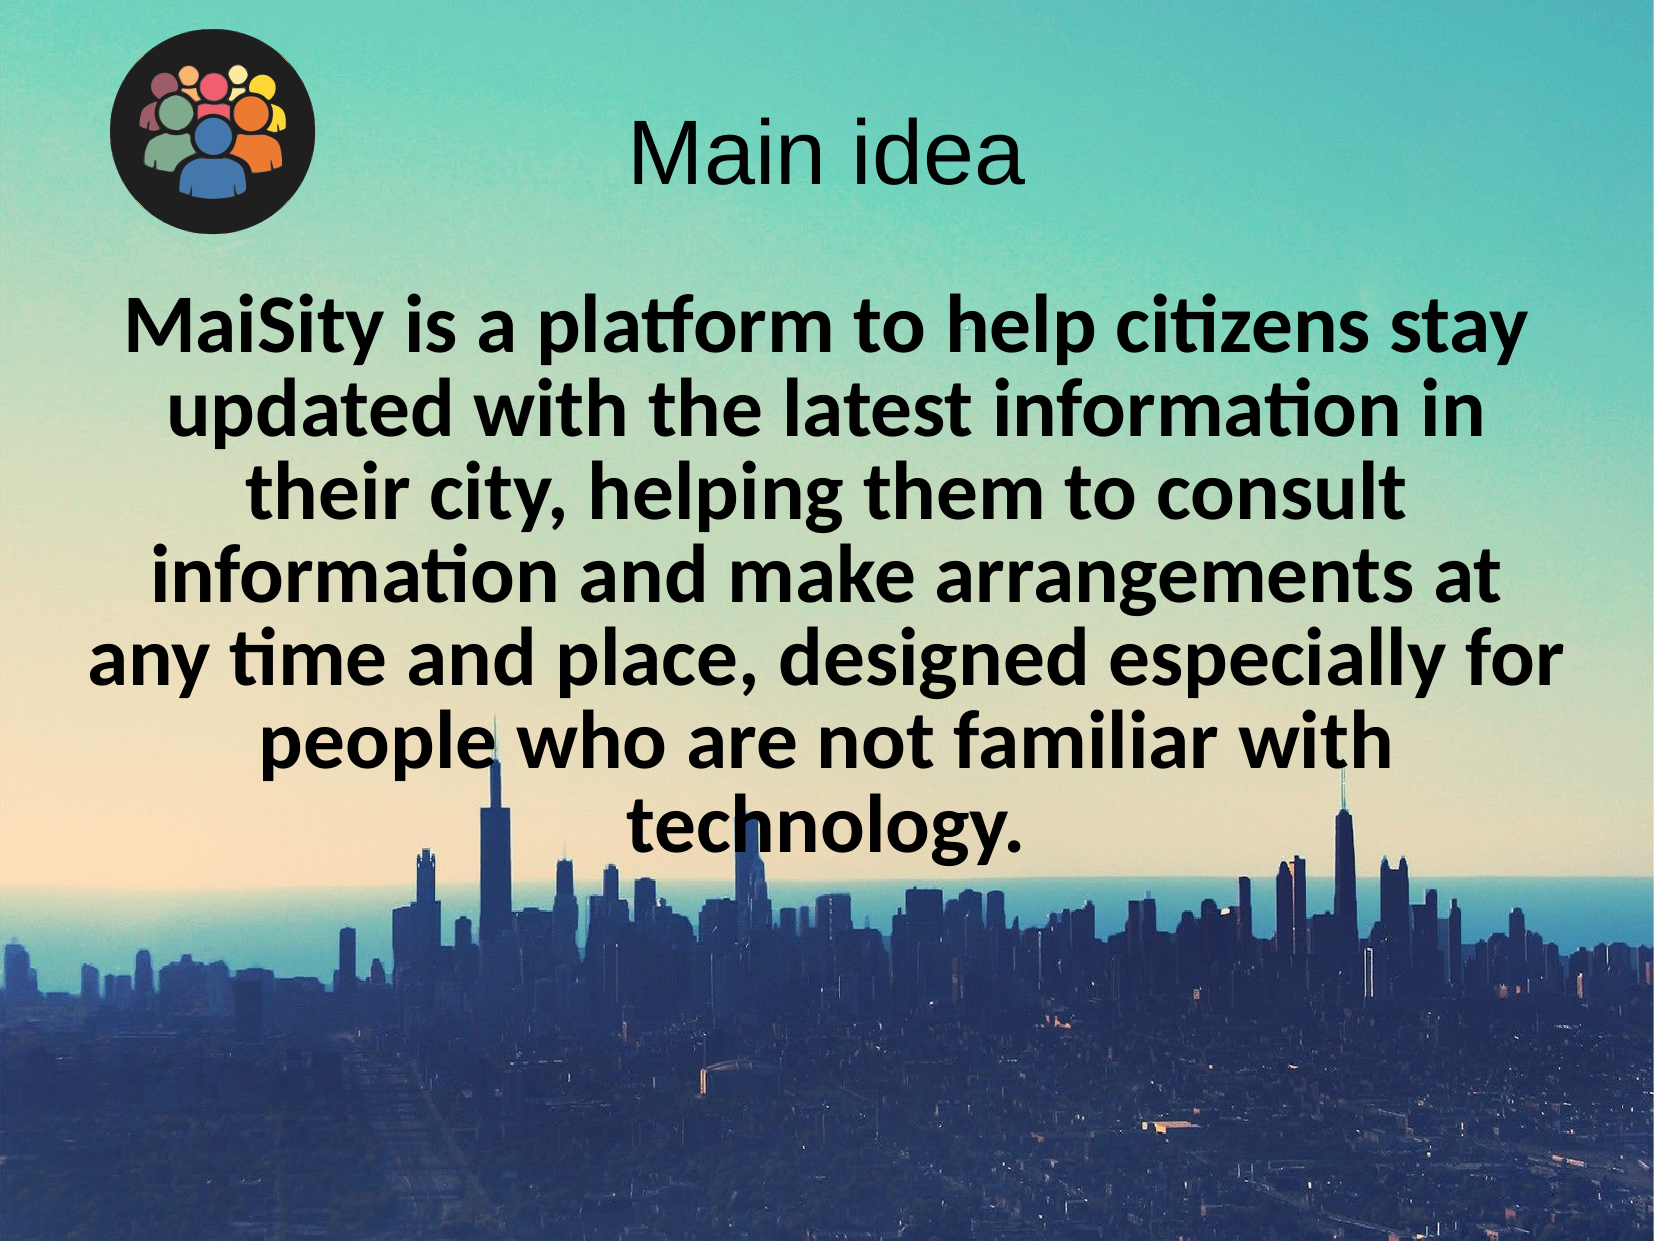

# Main idea
MaiSity is a platform to help citizens stay updated with the latest information in their city, helping them to consult information and make arrangements at any time and place, designed especially for people who are not familiar with technology.